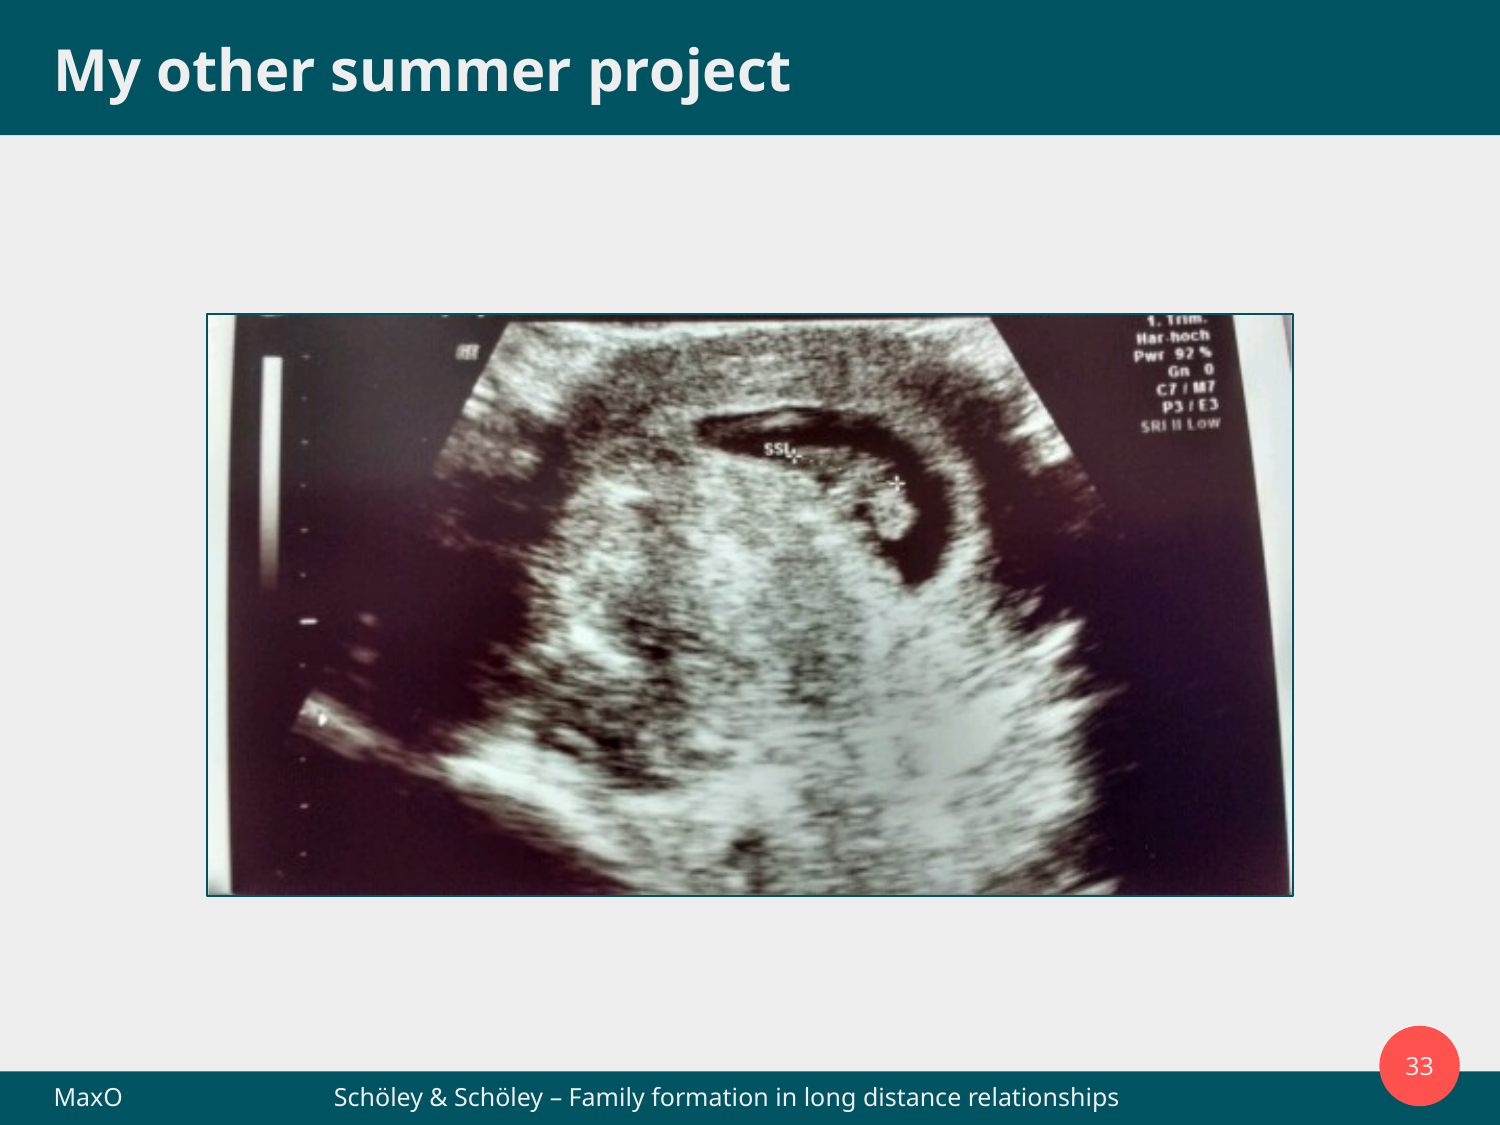

# My other summer project
33
MaxO
Schöley & Schöley – Family formation in long distance relationships